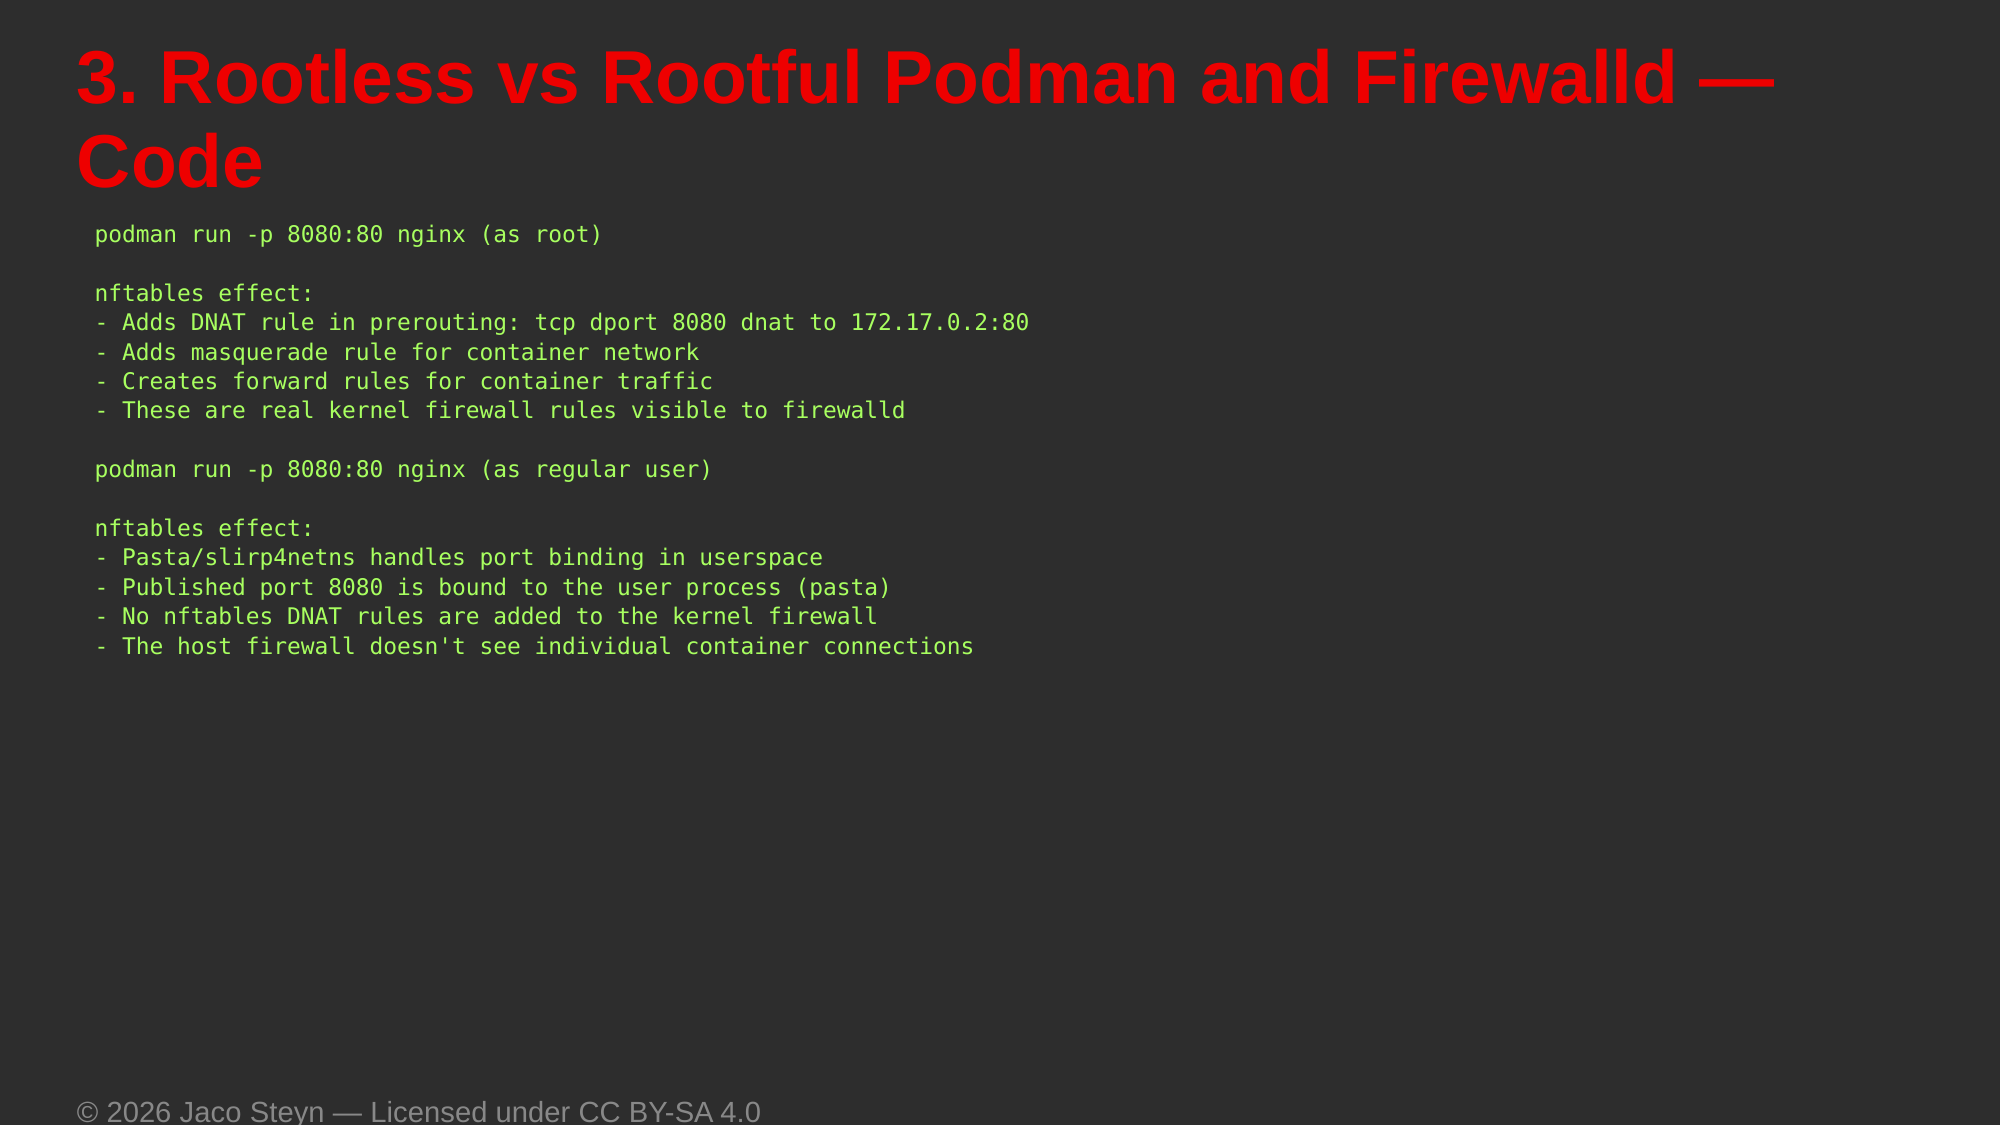

3. Rootless vs Rootful Podman and Firewalld — Code
podman run -p 8080:80 nginx (as root)
nftables effect:
- Adds DNAT rule in prerouting: tcp dport 8080 dnat to 172.17.0.2:80
- Adds masquerade rule for container network
- Creates forward rules for container traffic
- These are real kernel firewall rules visible to firewalld
podman run -p 8080:80 nginx (as regular user)
nftables effect:
- Pasta/slirp4netns handles port binding in userspace
- Published port 8080 is bound to the user process (pasta)
- No nftables DNAT rules are added to the kernel firewall
- The host firewall doesn't see individual container connections
© 2026 Jaco Steyn — Licensed under CC BY-SA 4.0